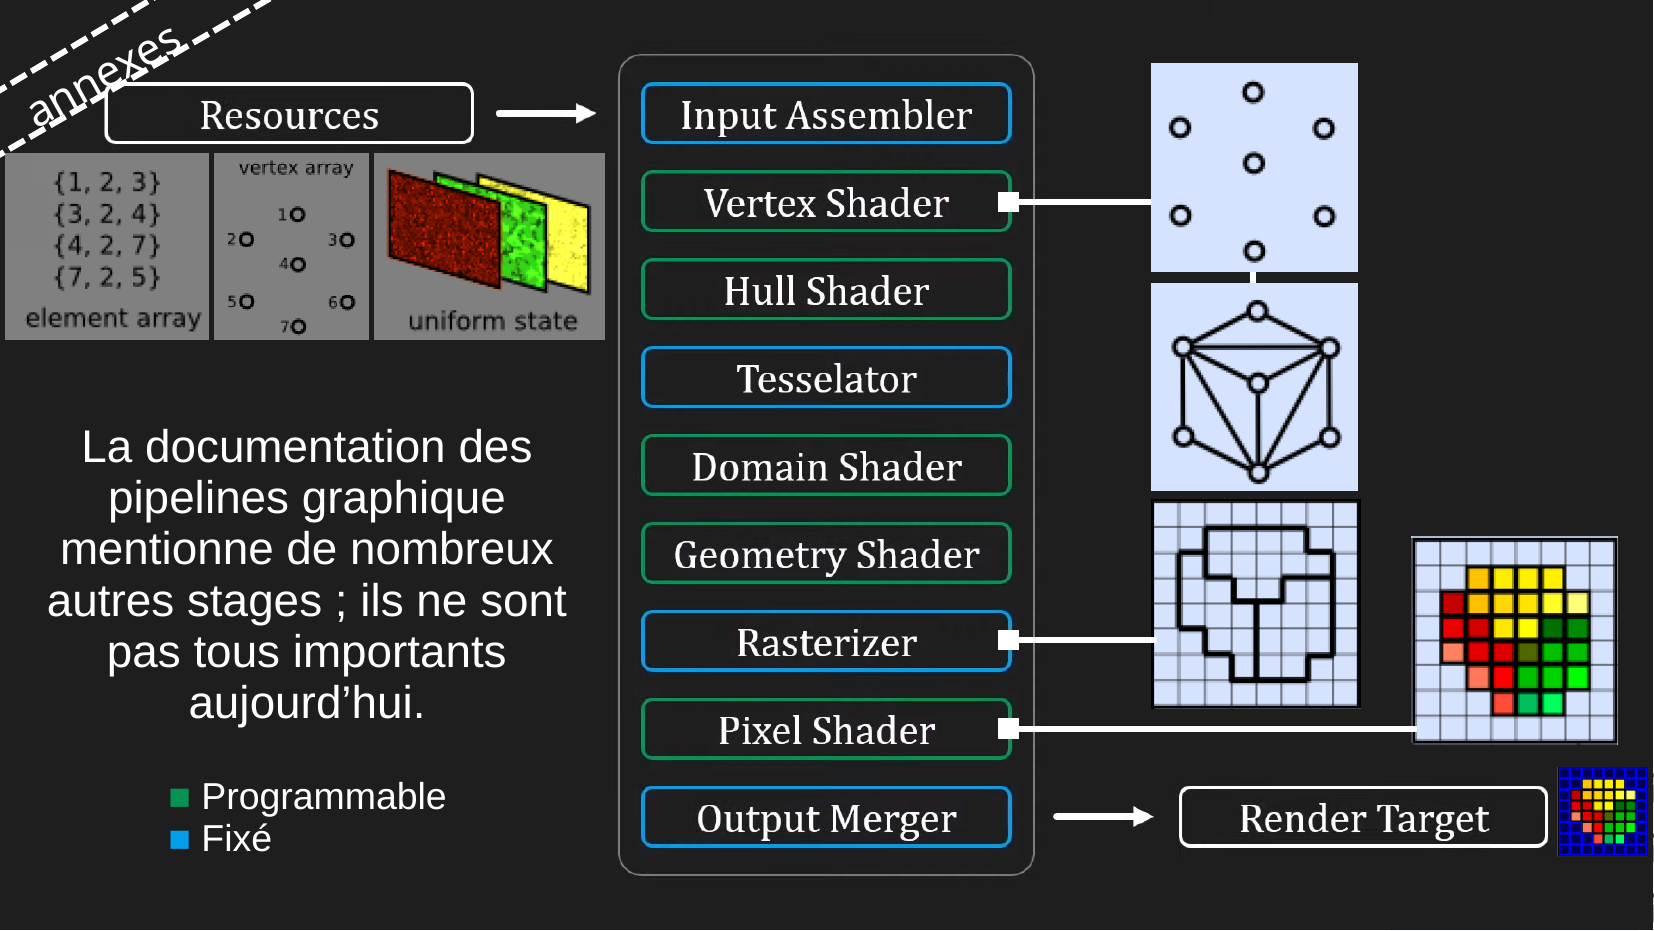

annexes
La documentation des pipelines graphique mentionne de nombreux autres stages ; ils ne sont pas tous importants aujourd’hui.
■ Programmable
■ Fixé